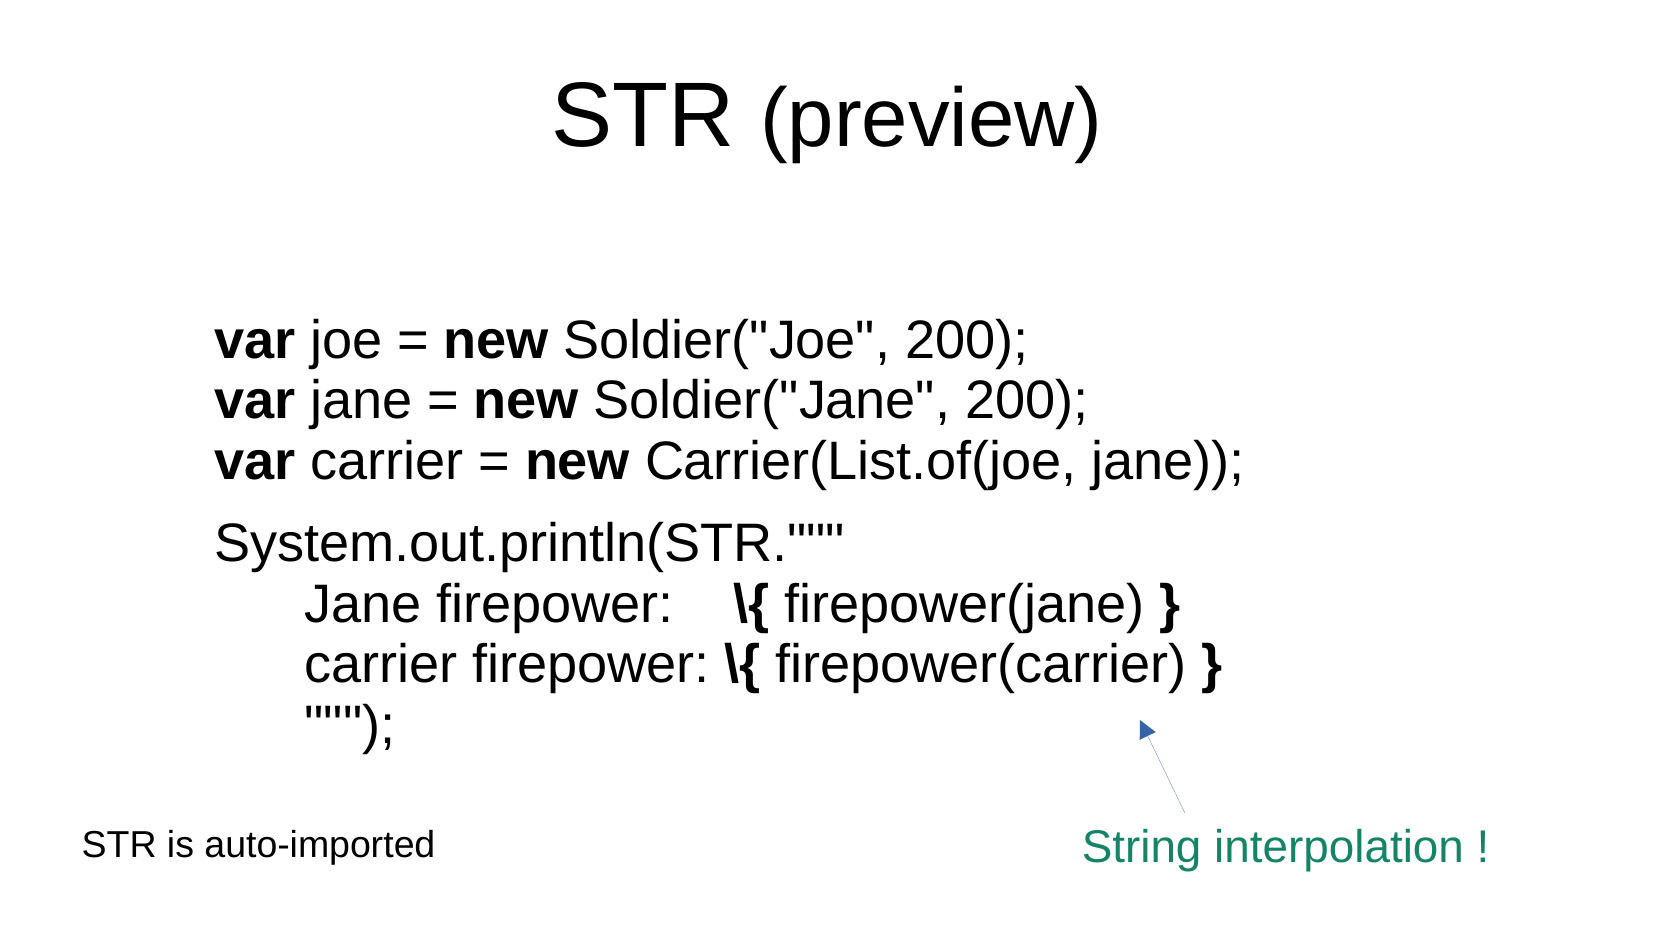

# STR (preview)
var joe = new Soldier("Joe", 200);
var jane = new Soldier("Jane", 200);
var carrier = new Carrier(List.of(joe, jane));
System.out.println(STR."""
 Jane firepower: \{ firepower(jane) }
 carrier firepower: \{ firepower(carrier) }
 """);
String interpolation !
STR is auto-imported